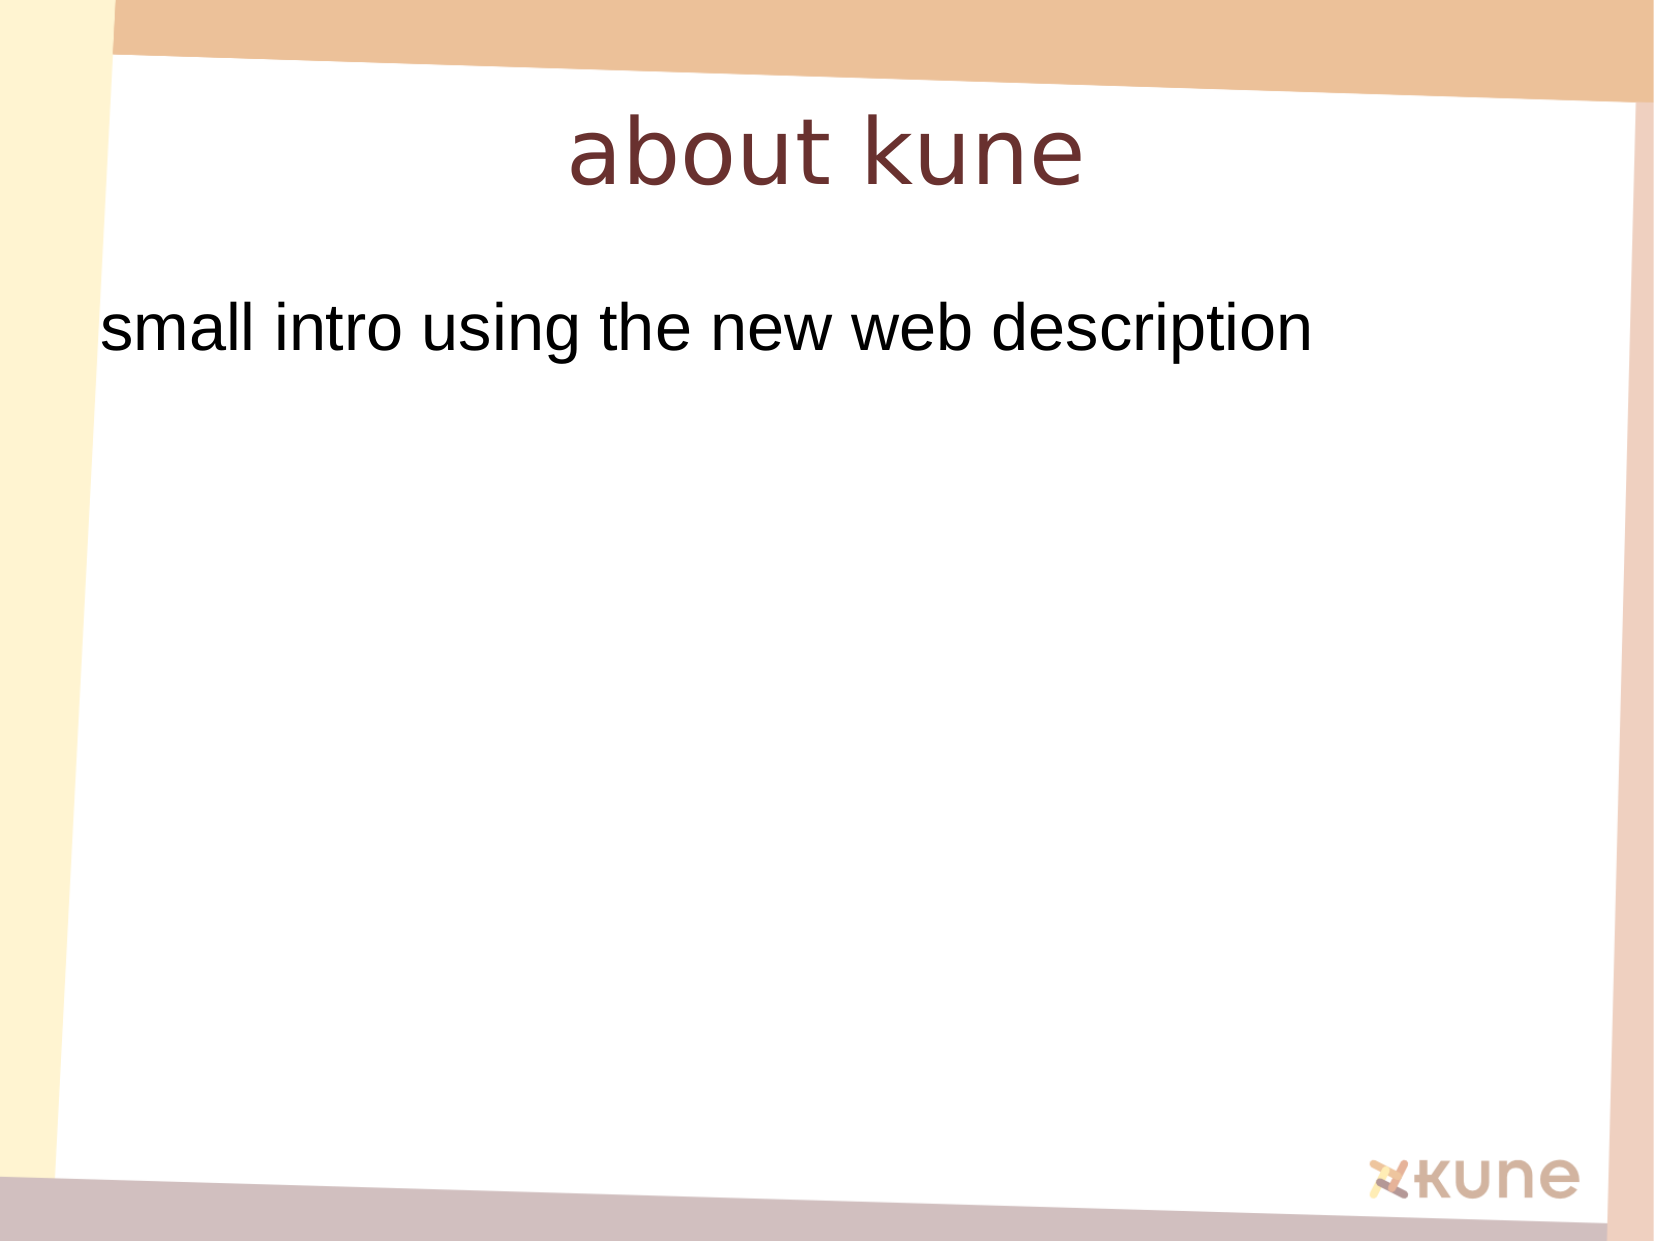

# about kune
small intro using the new web description